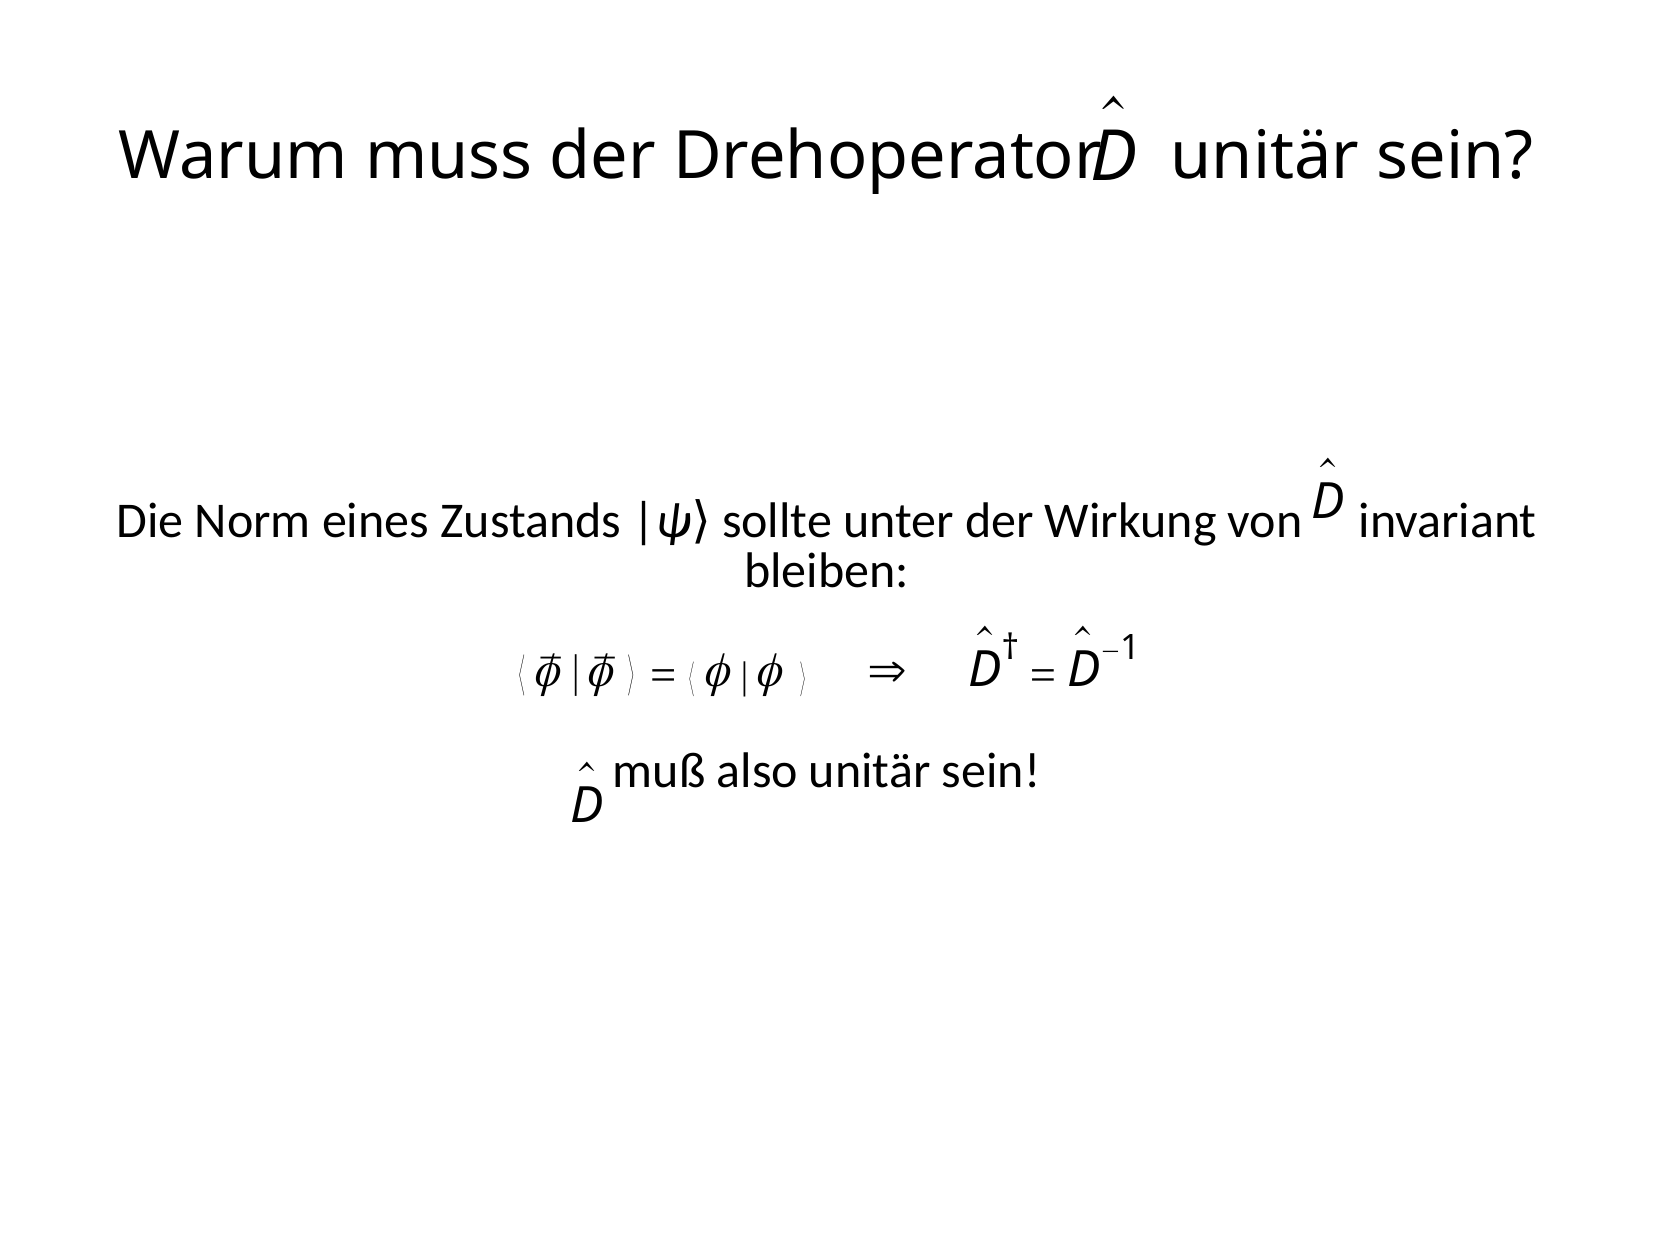

# Warum muss der Drehoperator unitär sein?
Die Norm eines Zustands |ψ⟩ sollte unter der Wirkung von invariant bleiben:
muß also unitär sein!